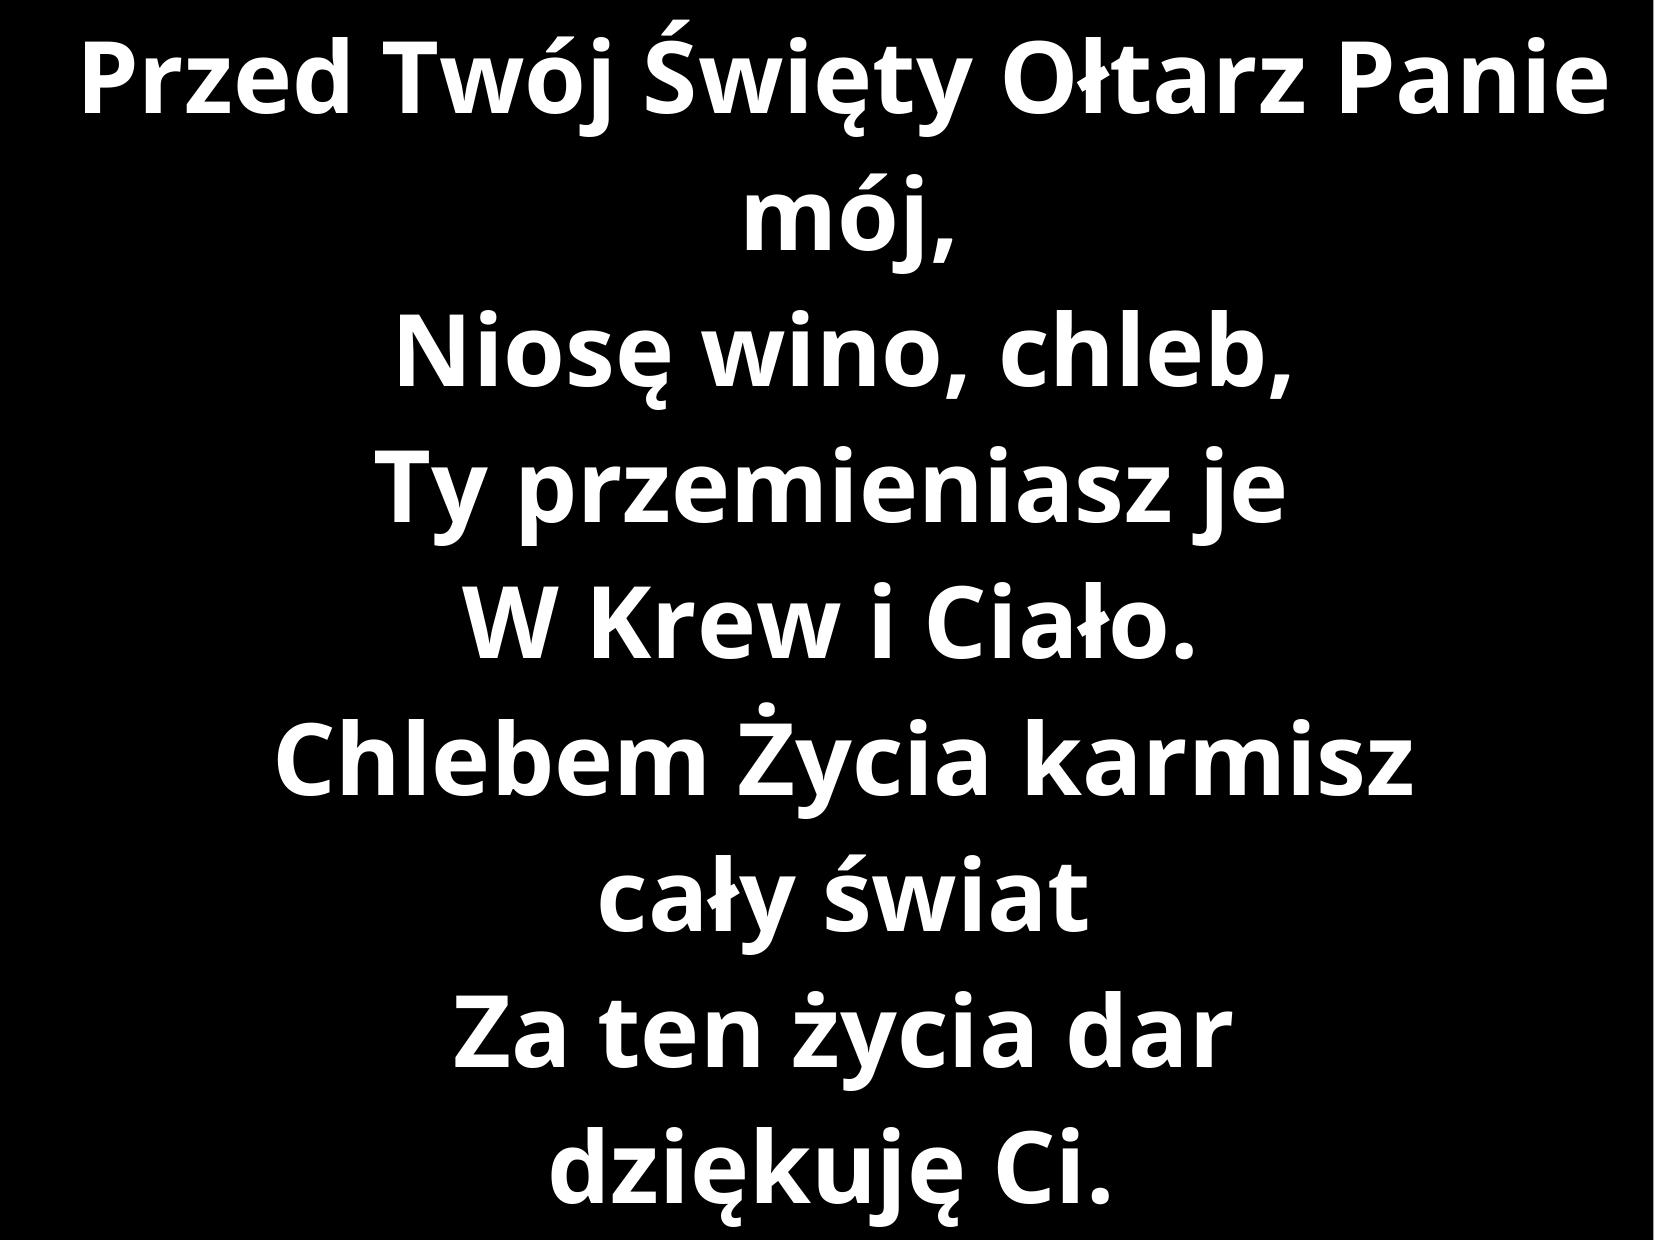

# Przed Twój Święty Ołtarz Panie mój,
Niosę wino, chleb,
Ty przemieniasz je
W Krew i Ciało.
Chlebem Życia karmisz
cały świat
Za ten życia dar
dziękuję Ci.